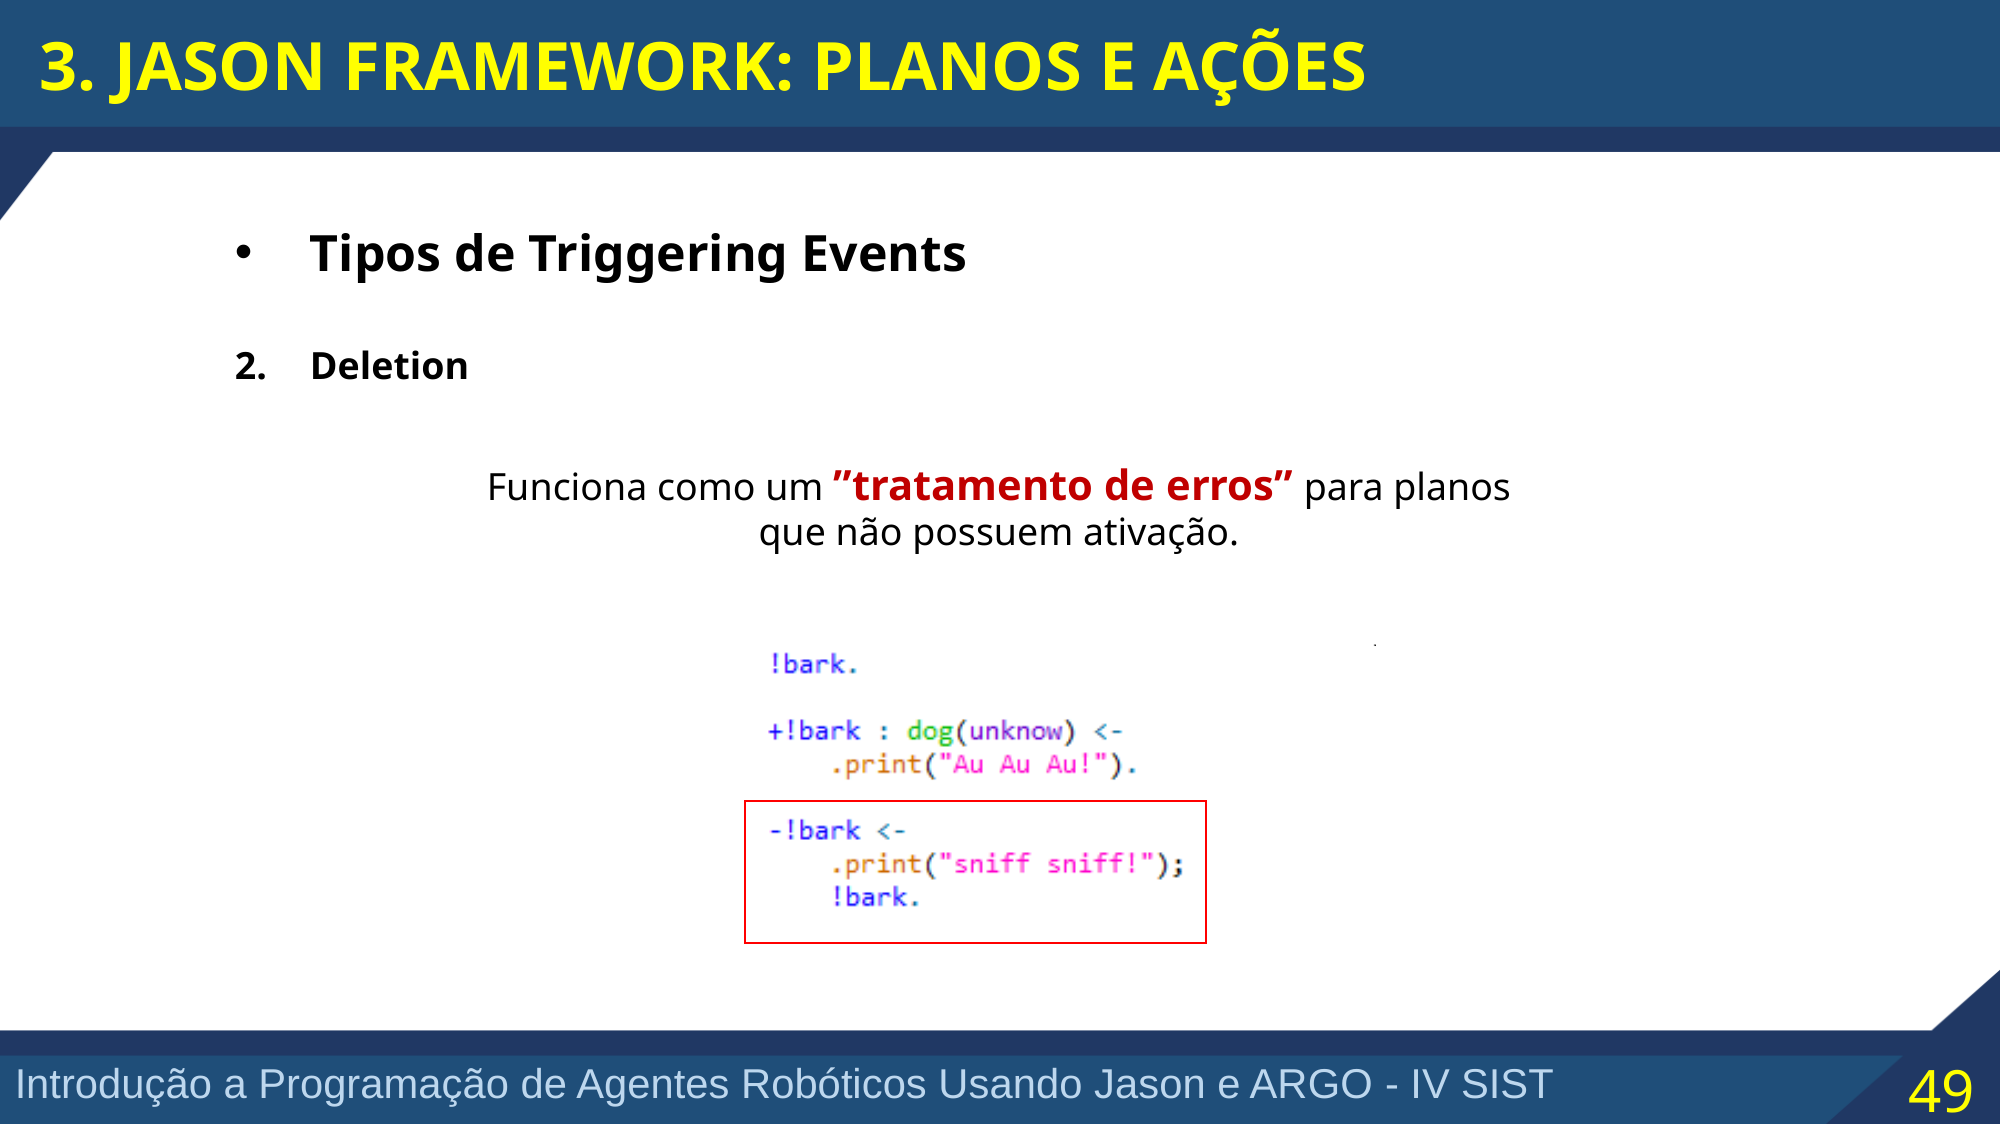

3. JASON FRAMEWORK: PLANOS E AÇÕES
Tipos de Triggering Events
Deletion
Funciona como um ”tratamento de erros” para planos que não possuem ativação.